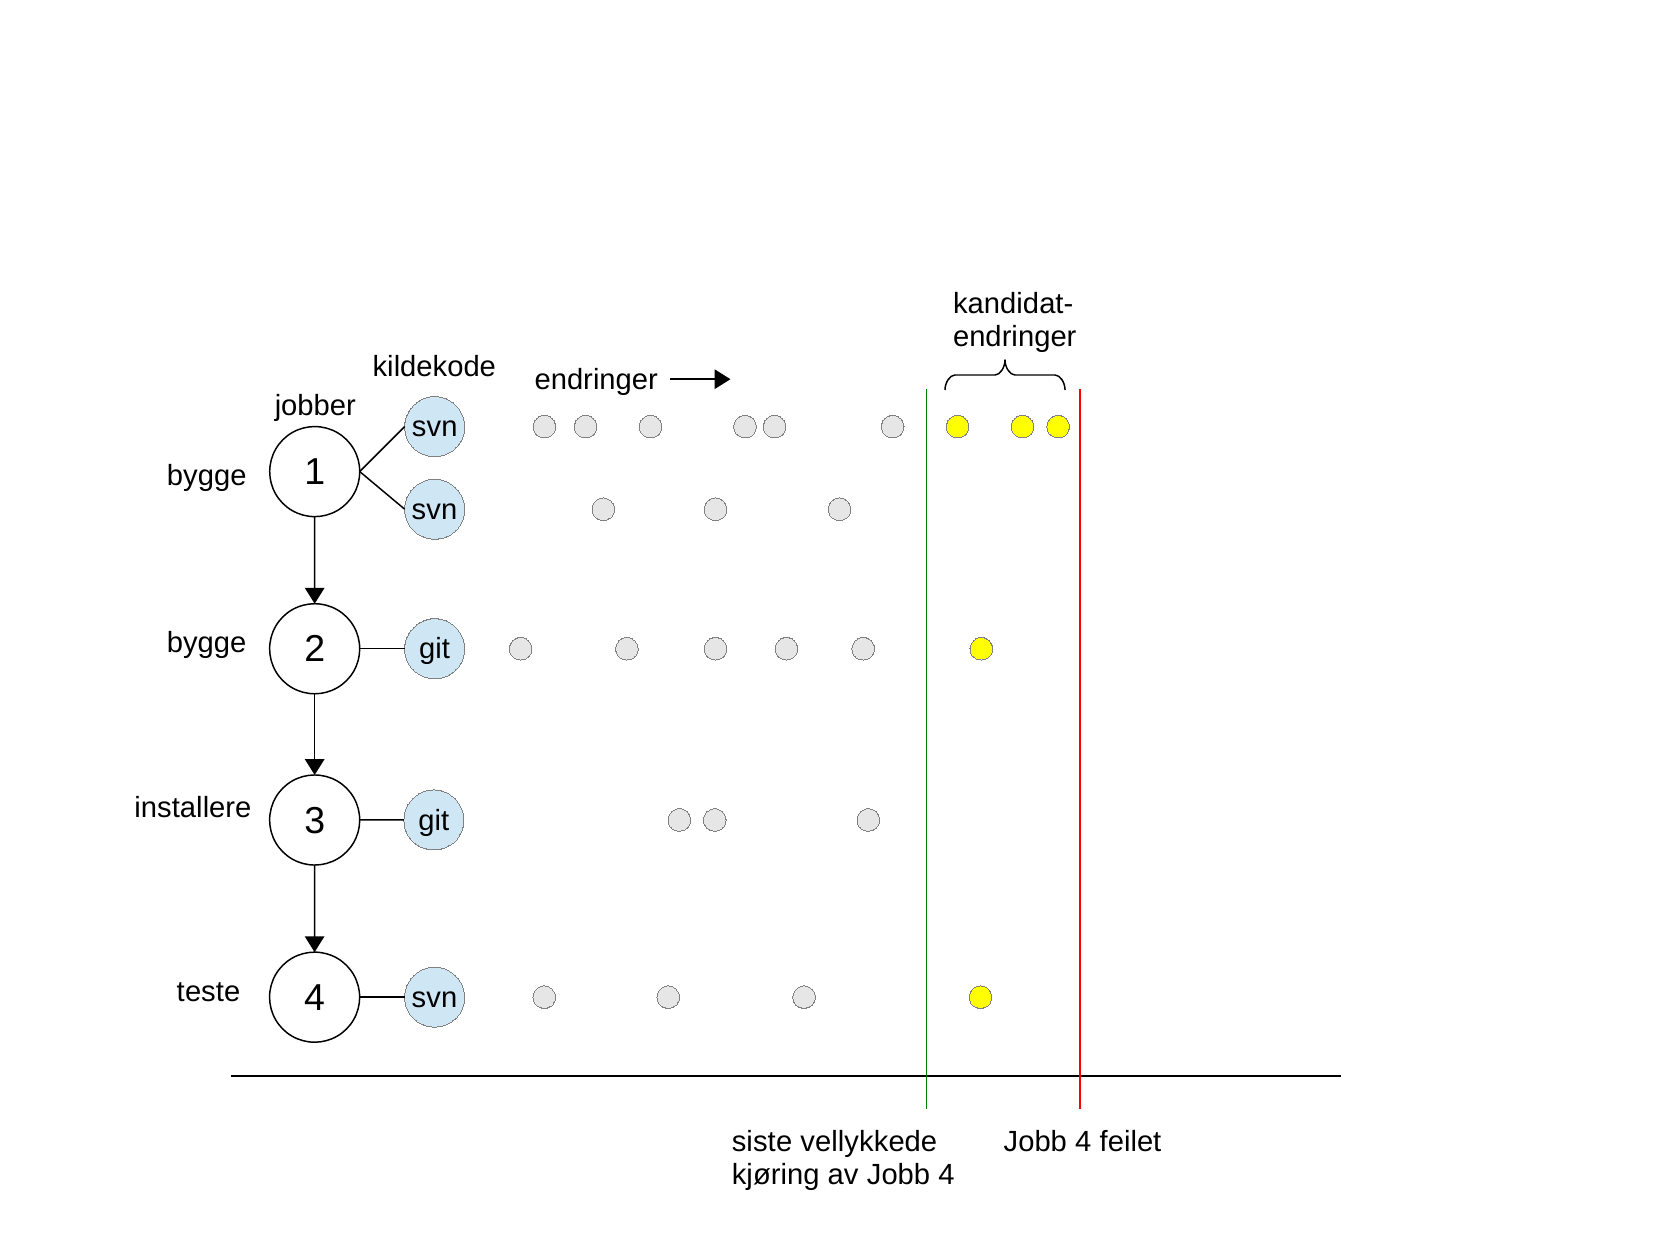

kandidat-
endringer
kildekode
endringer
jobber
svn
1
bygge
svn
2
git
bygge
3
installere
git
4
svn
teste
siste vellykkede
kjøring av Jobb 4
Jobb 4 feilet